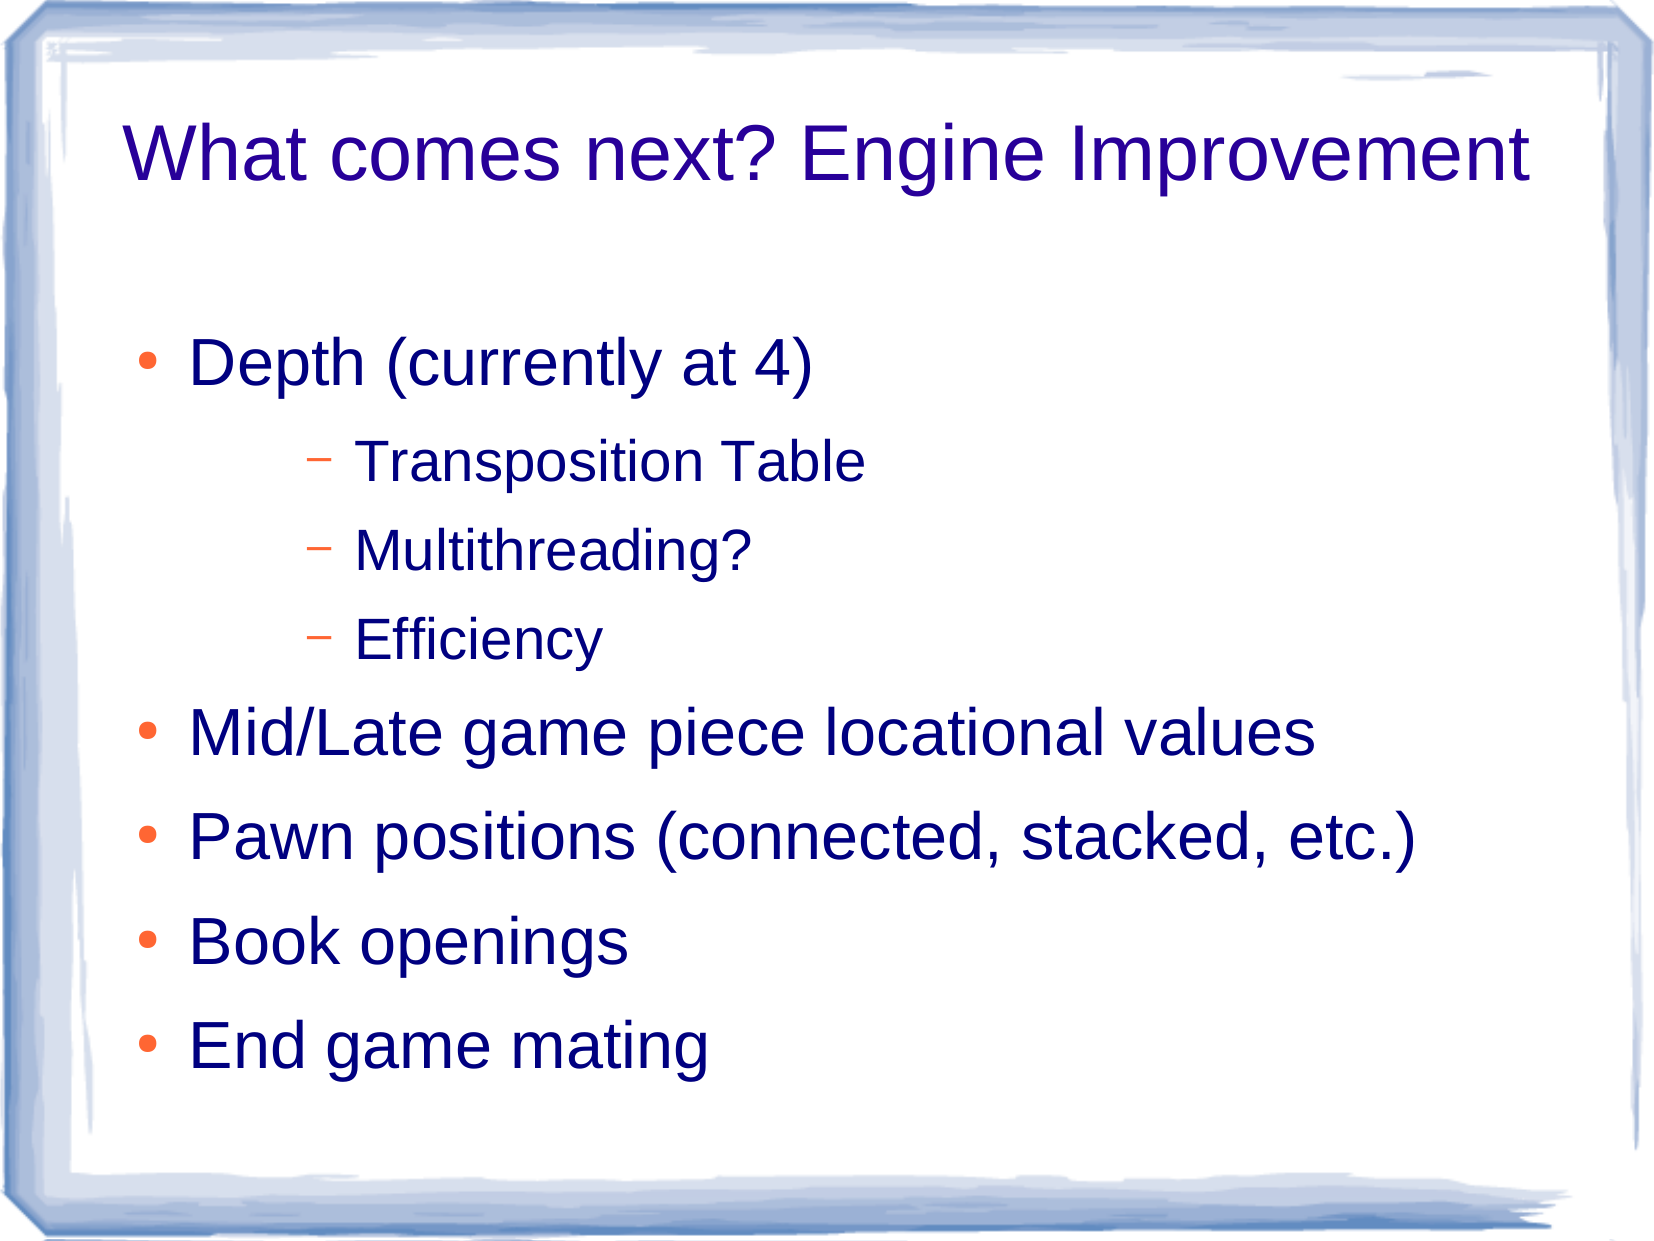

# What comes next? Engine Improvement
Depth (currently at 4)
Transposition Table
Multithreading?
Efficiency
Mid/Late game piece locational values
Pawn positions (connected, stacked, etc.)
Book openings
End game mating